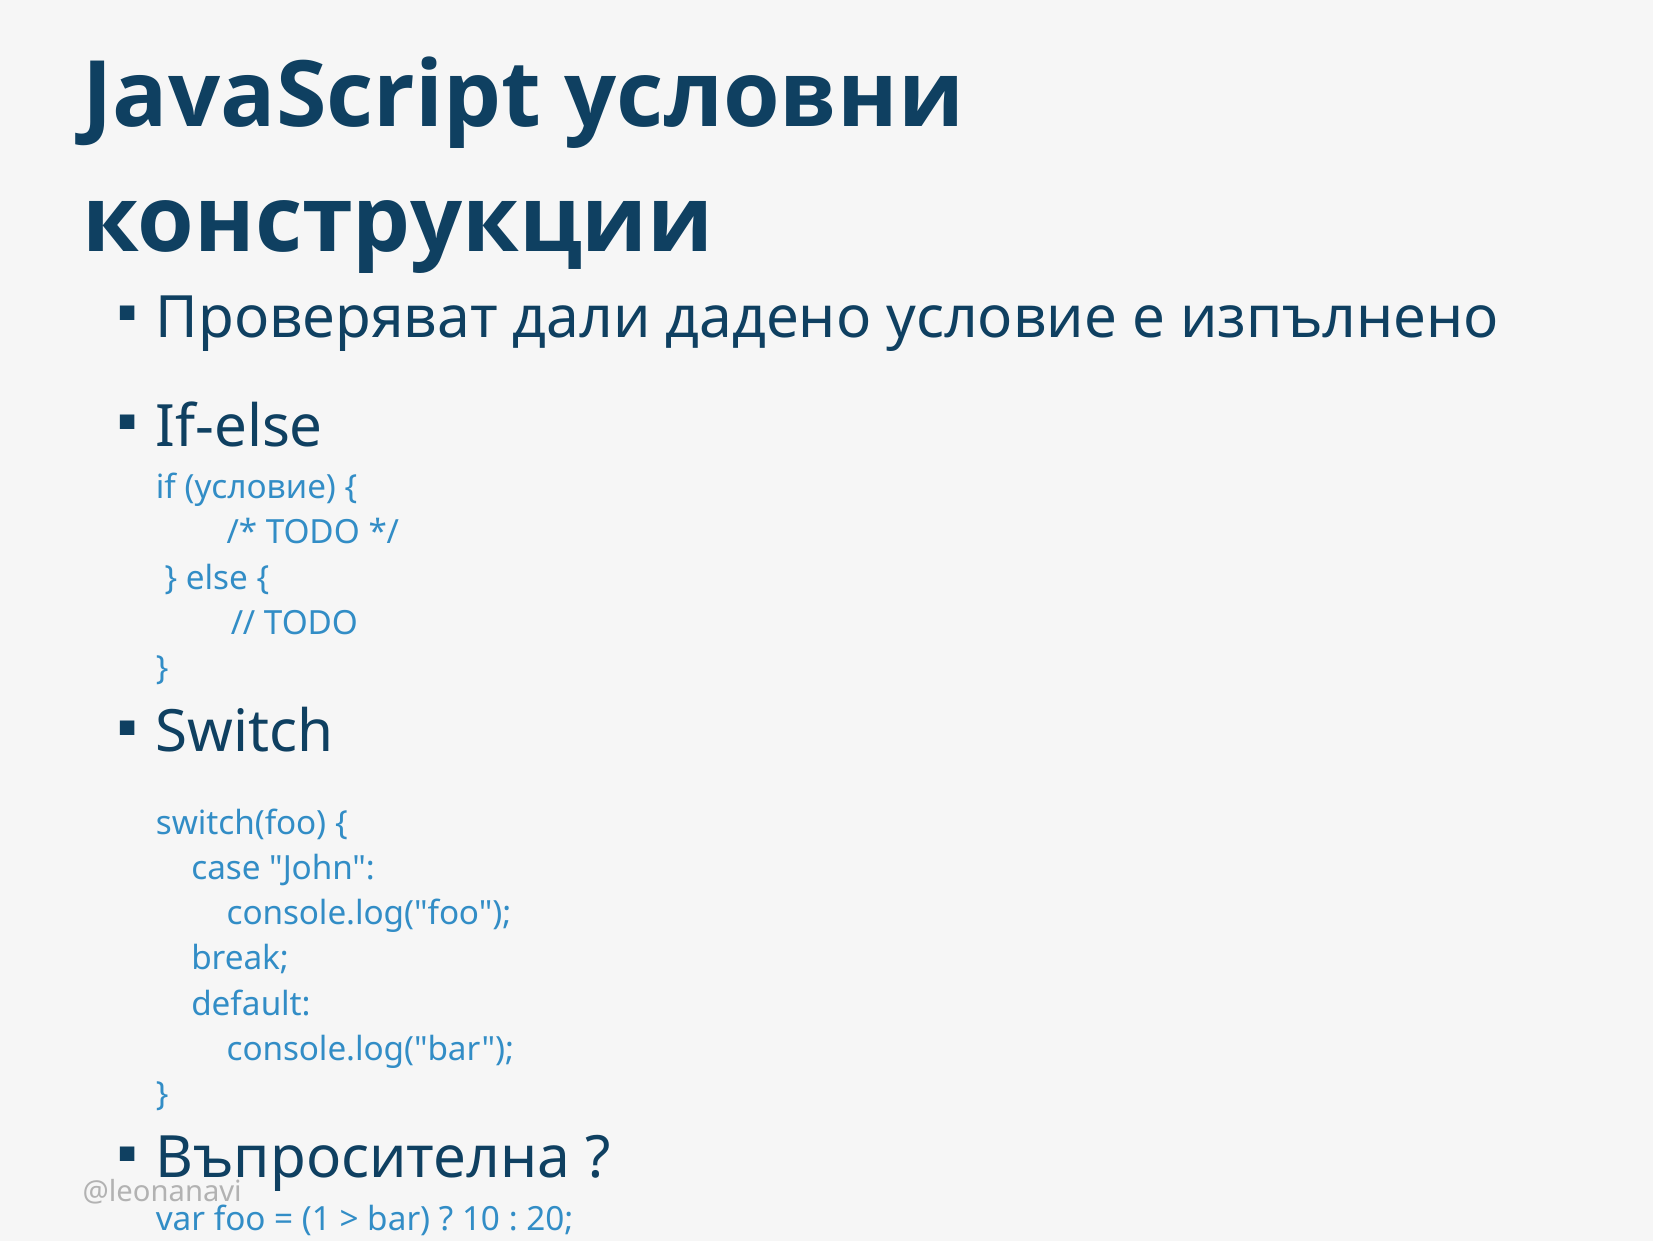

# JavaScript условни конструкции
Проверяват дали дадено условие е изпълнено
If-else
if (условие) {
/* TODO */
 } else {
	// TODO
}
Switch
switch(foo) {
case "John":
console.log("foo");
break;
default:
console.log("bar");
}
Въпросителна ?
var foo = (1 > bar) ? 10 : 20;